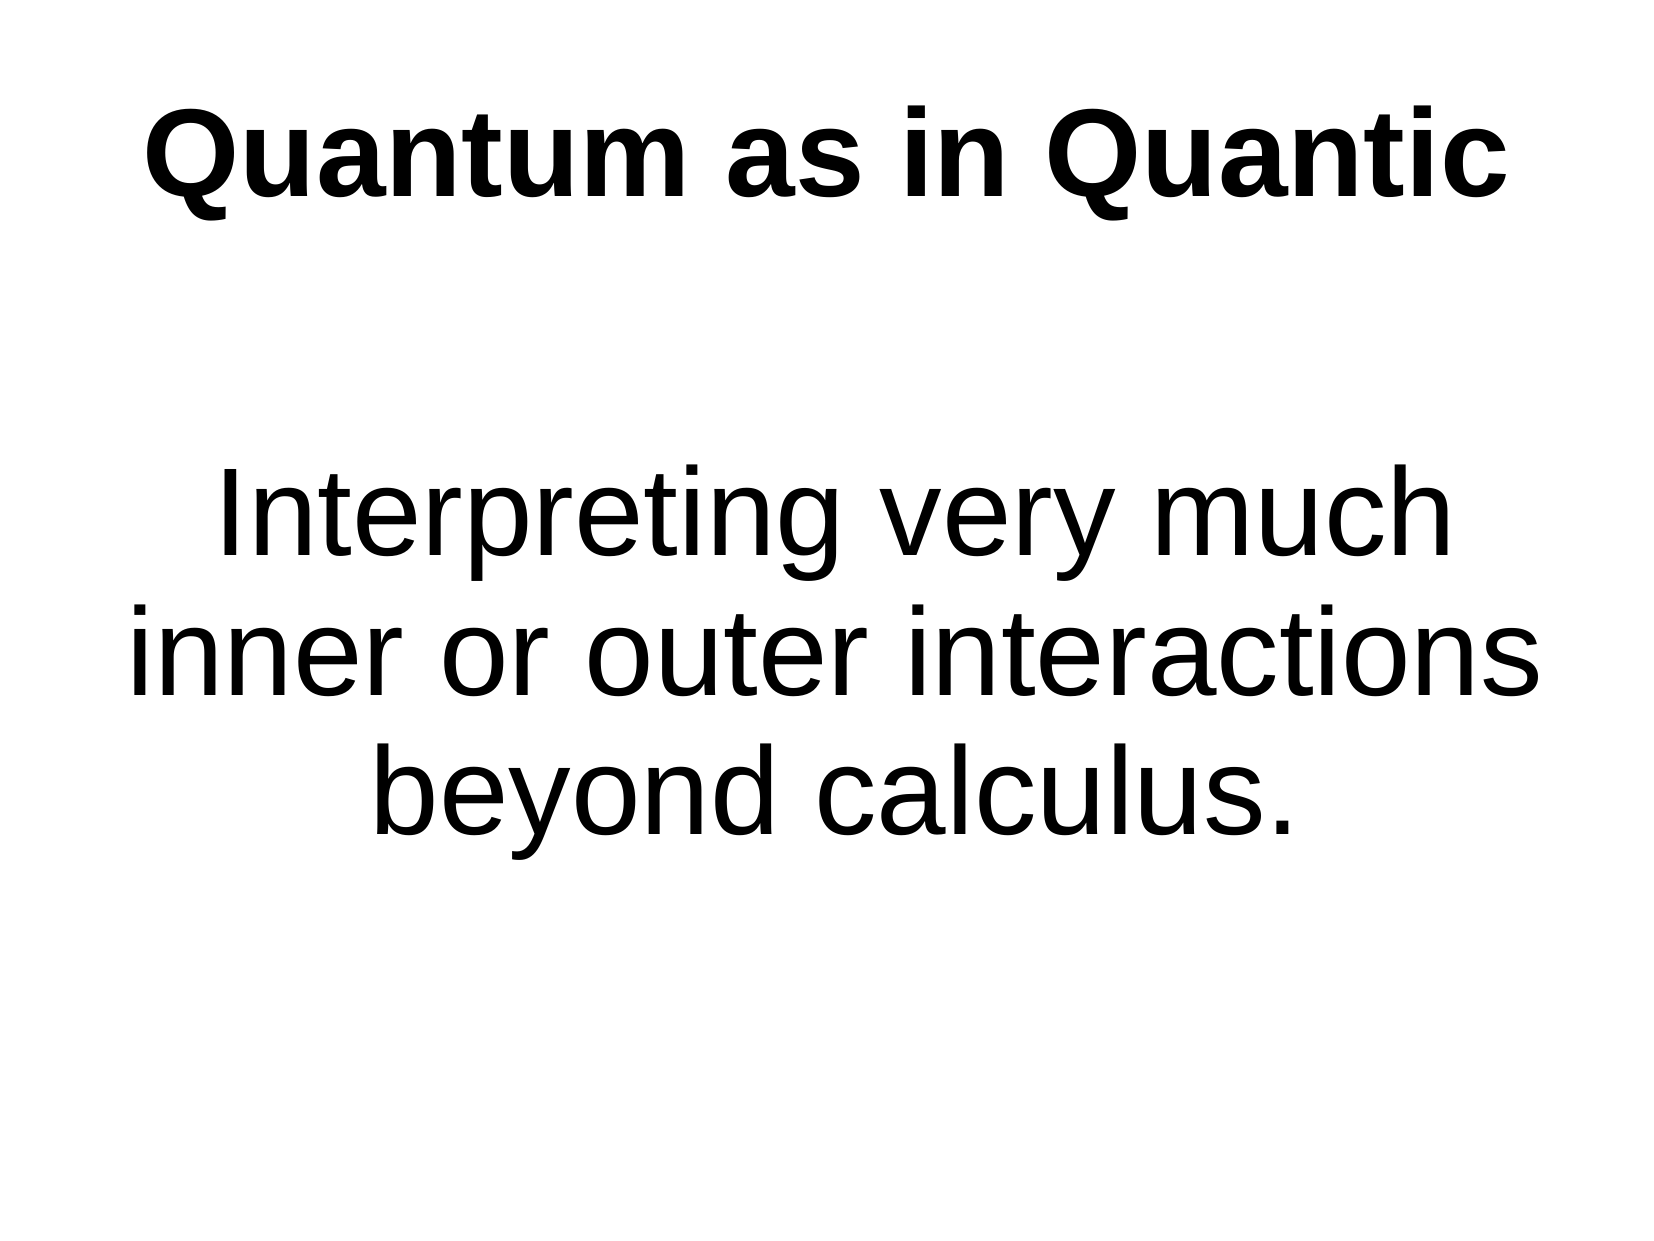

Interpreting very much inner or outer interactions beyond calculus.
# Quantum as in Quantic